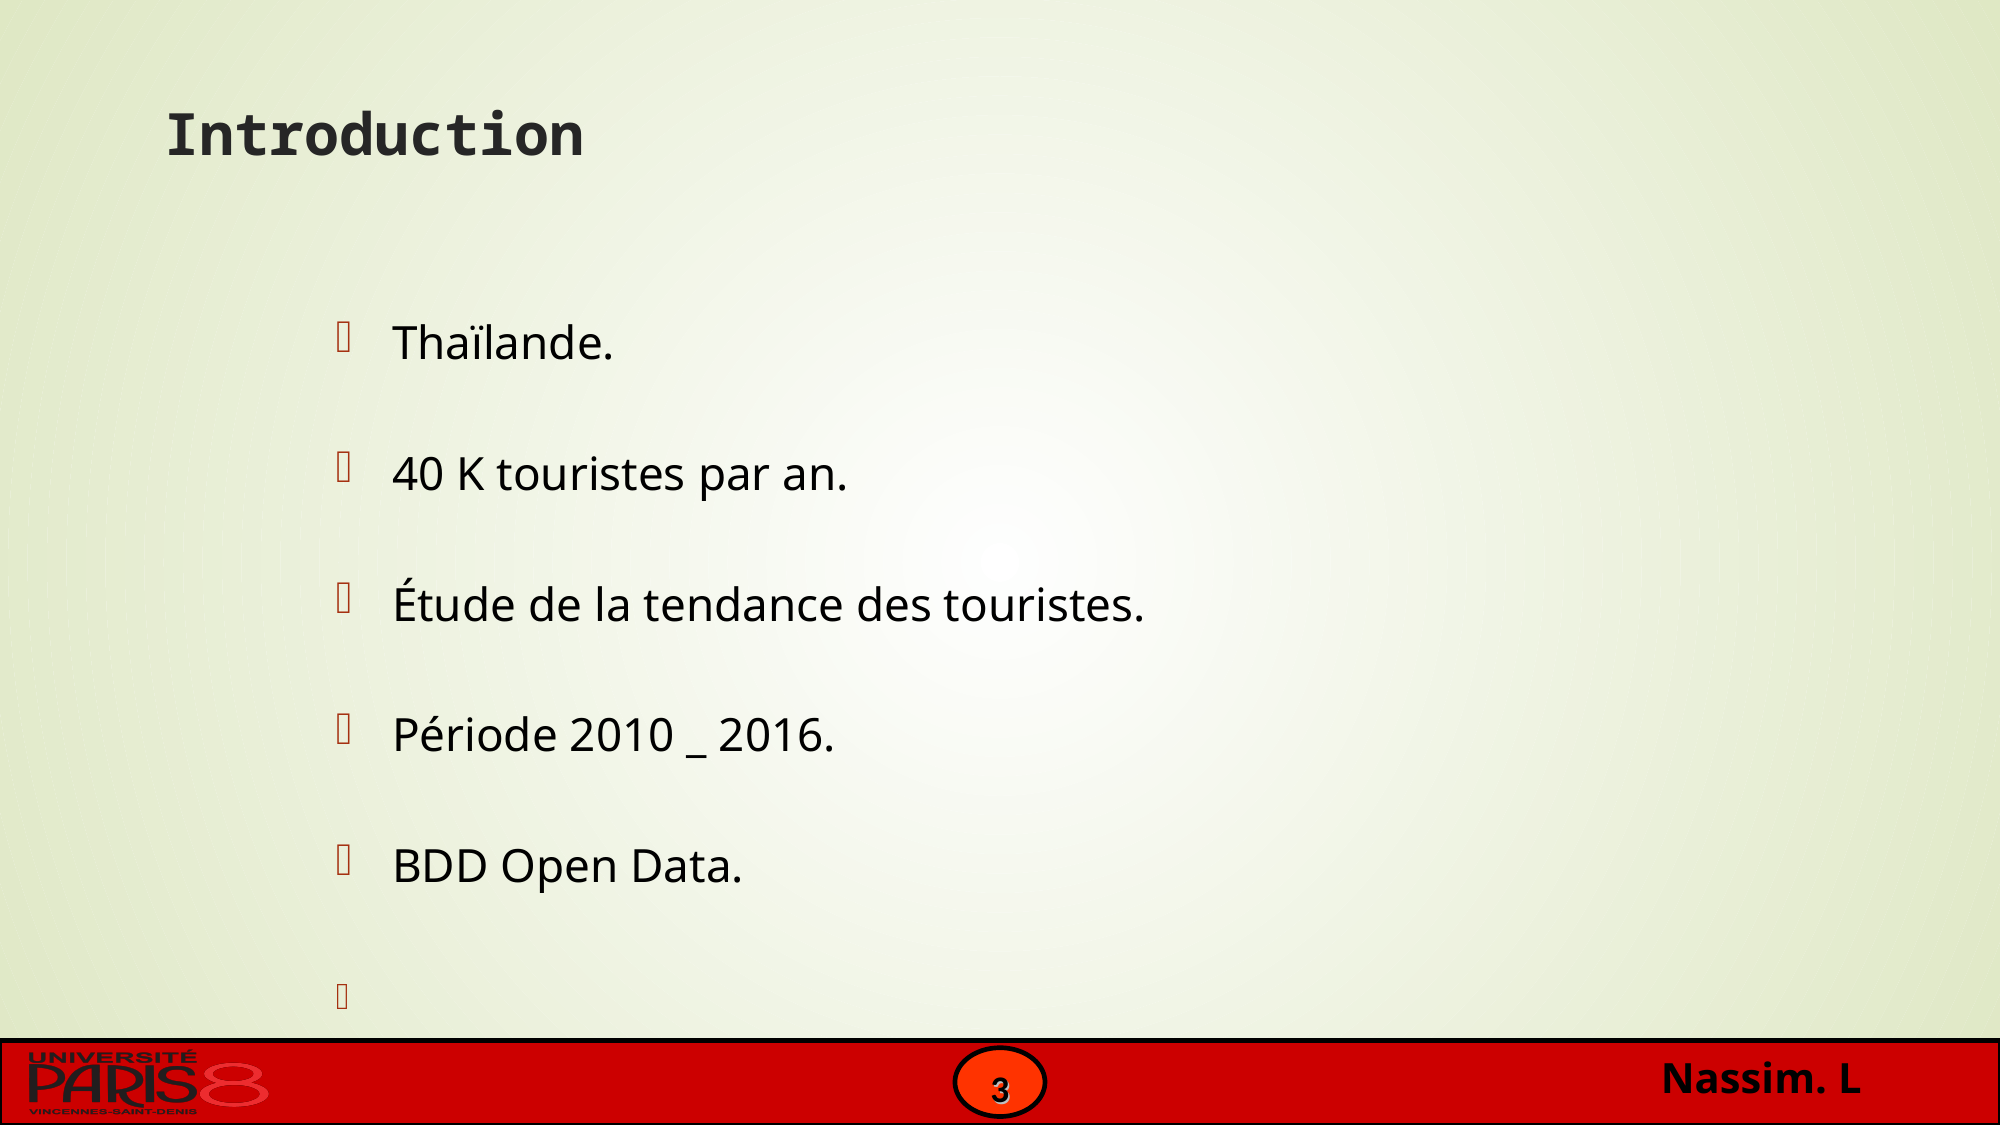

# Introduction
Thaïlande.
40 K touristes par an.
Étude de la tendance des touristes.
Période 2010 _ 2016.
BDD Open Data.
	Nassim. L
3